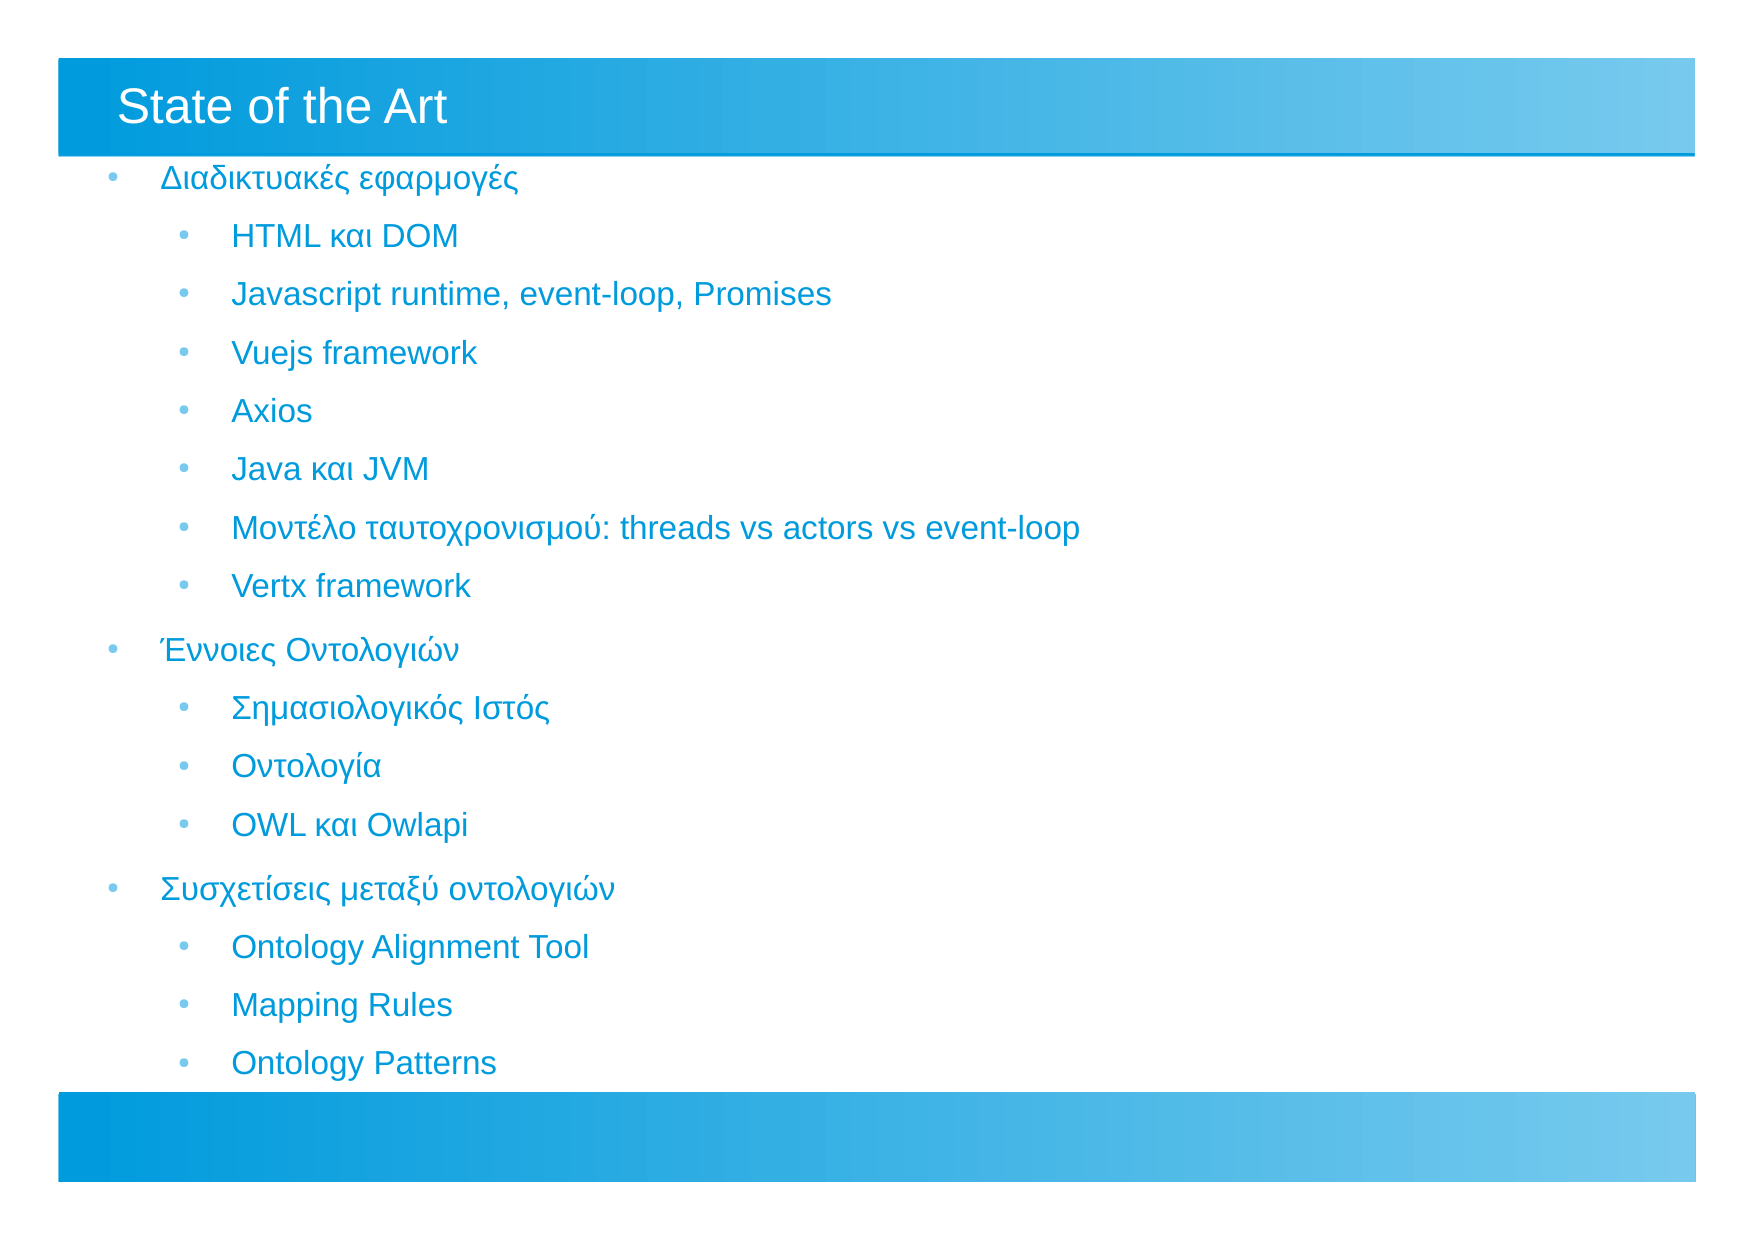

# State of the Art
Διαδικτυακές εφαρμογές
HTML και DOM
Javascript runtime, event-loop, Promises
Vuejs framework
Axios
Java και JVM
Μοντέλο ταυτοχρονισμού: threads vs actors vs event-loop
Vertx framework
Έννοιες Οντολογιών
Σημασιολογικός Ιστός
Οντολογία
OWL και Owlapi
Συσχετίσεις μεταξύ οντολογιών
Ontology Alignment Tool
Mapping Rules
Ontology Patterns